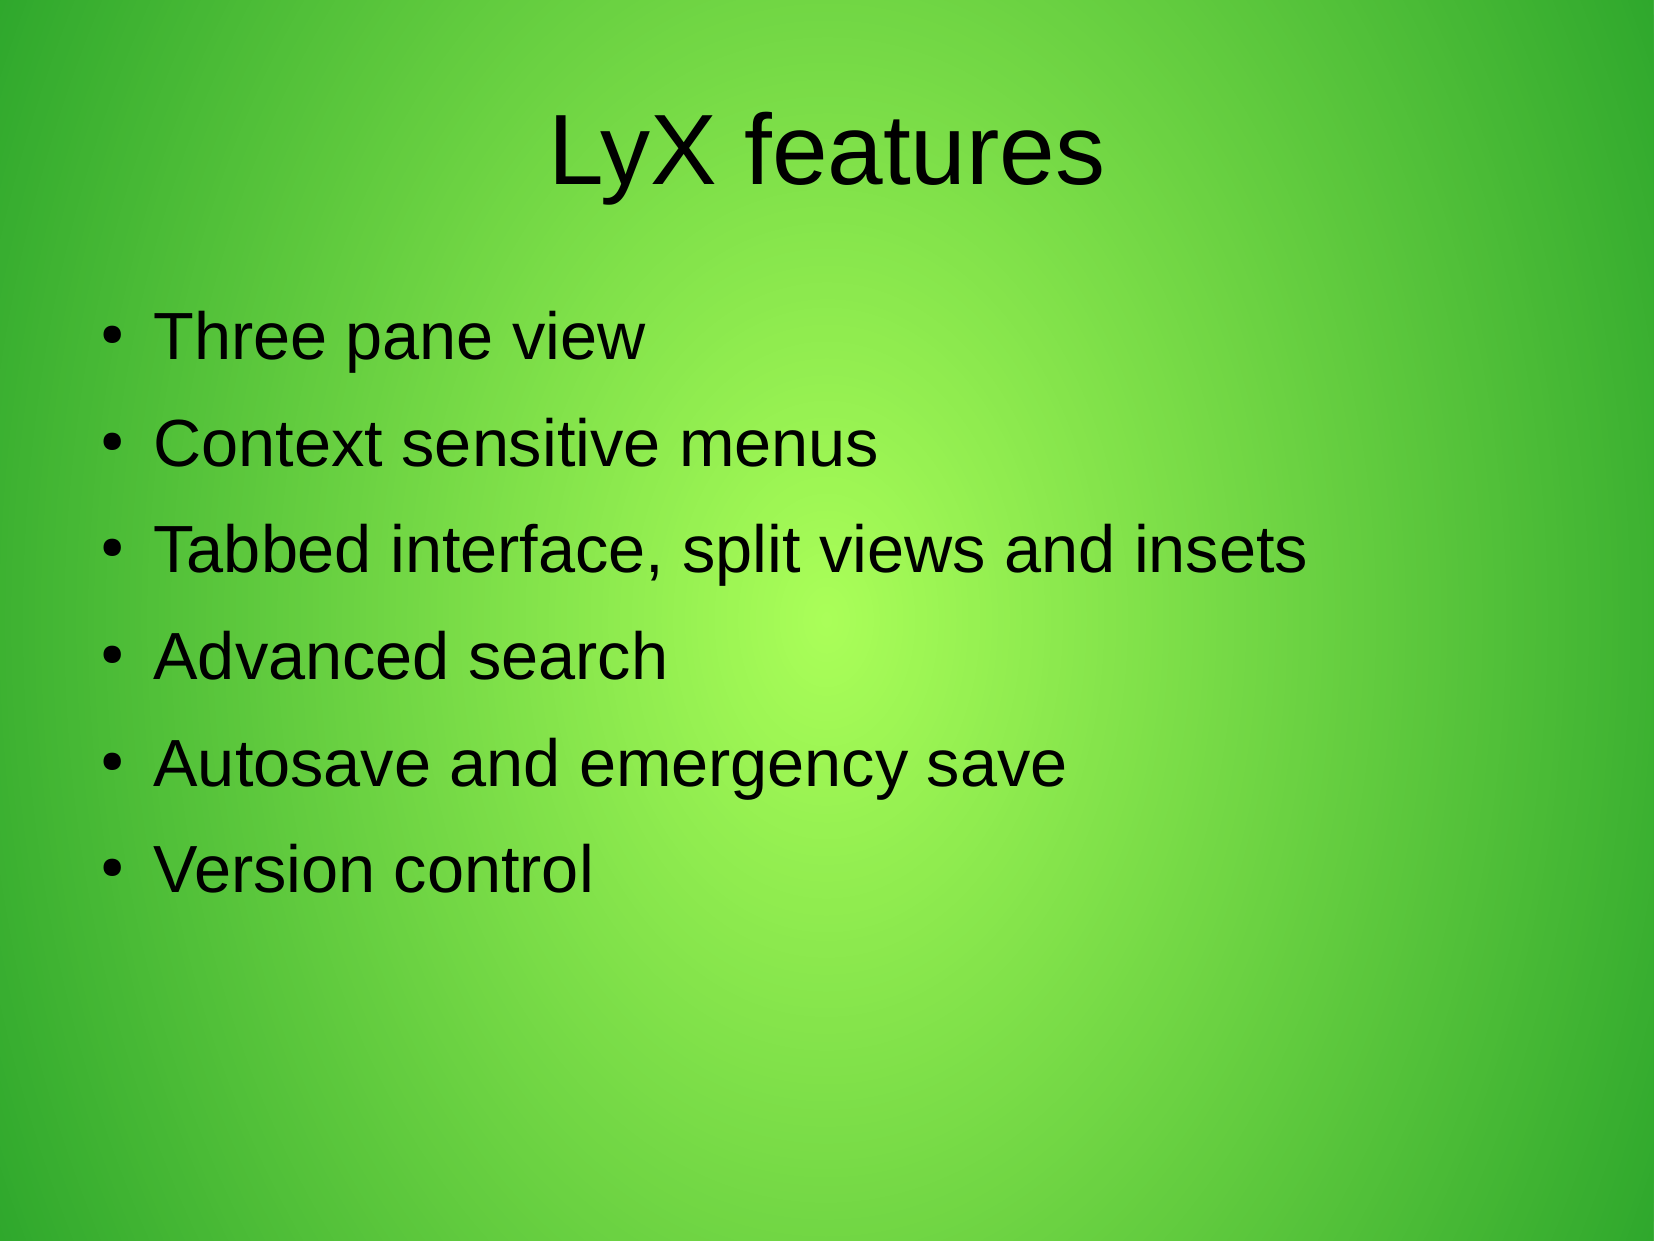

# LyX features
Three pane view
Context sensitive menus
Tabbed interface, split views and insets
Advanced search
Autosave and emergency save
Version control